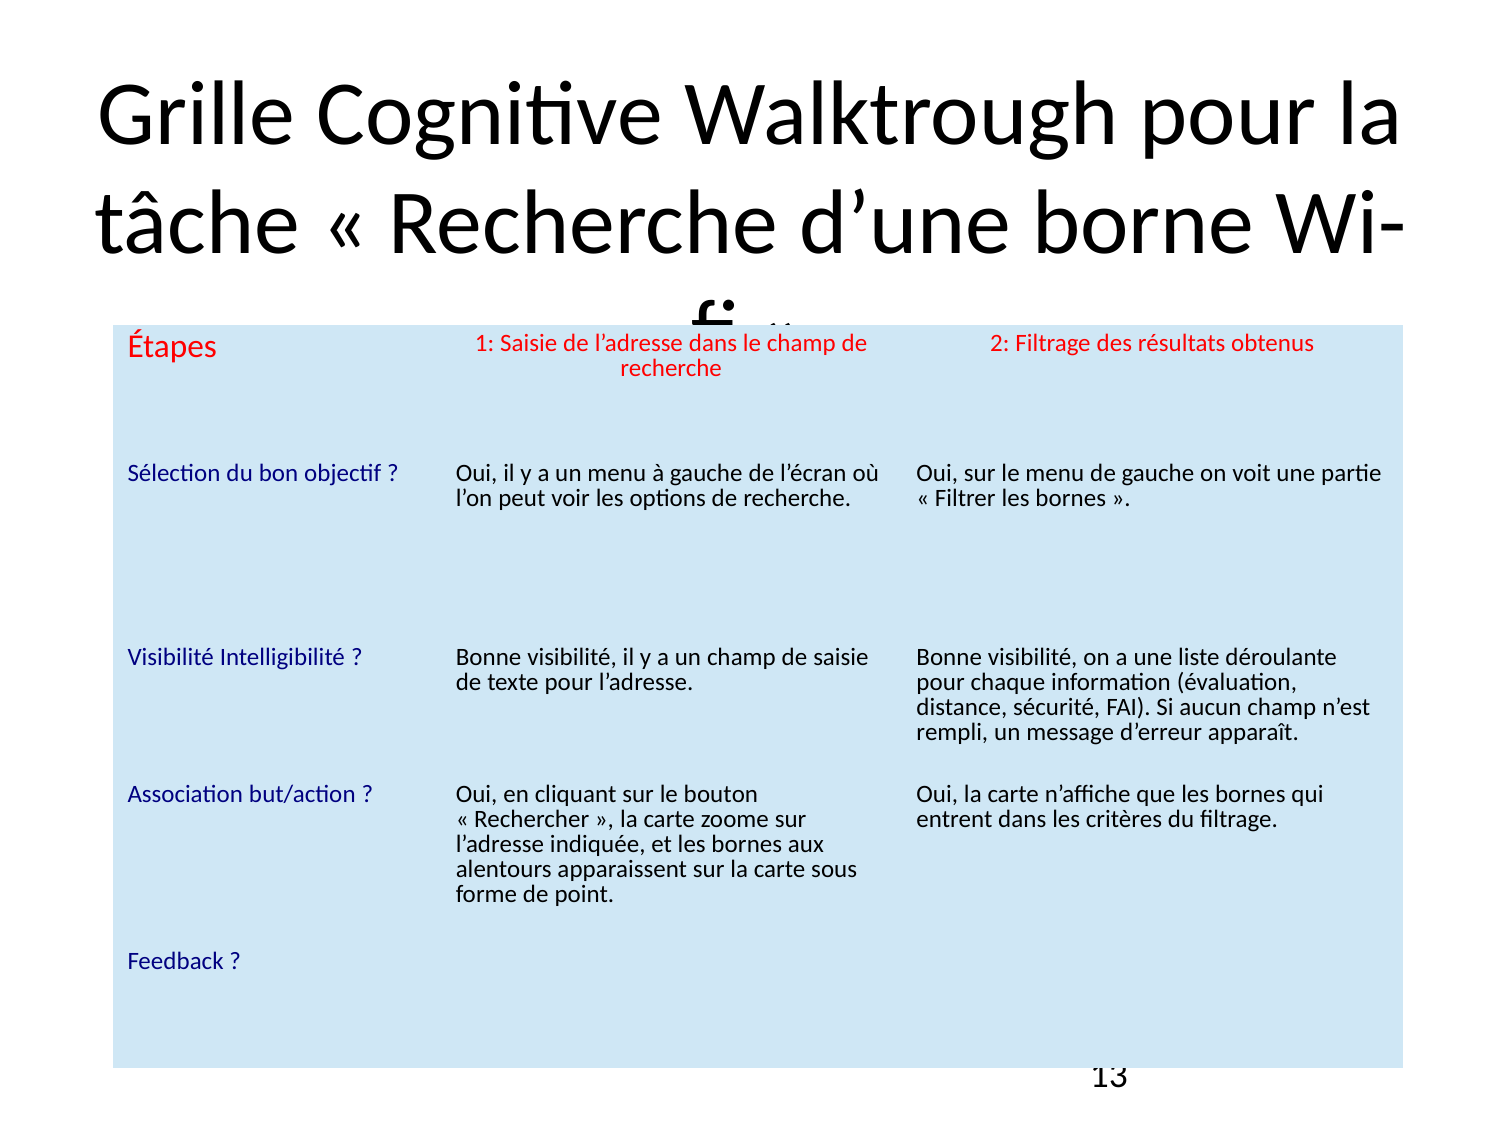

# Grille Cognitive Walktrough pour la tâche « Recherche d’une borne Wi-fi »
| Étapes | 1: Saisie de l’adresse dans le champ de recherche | 2: Filtrage des résultats obtenus |
| --- | --- | --- |
| Sélection du bon objectif ? | Oui, il y a un menu à gauche de l’écran où l’on peut voir les options de recherche. | Oui, sur le menu de gauche on voit une partie « Filtrer les bornes ». |
| Visibilité Intelligibilité ? | Bonne visibilité, il y a un champ de saisie de texte pour l’adresse. | Bonne visibilité, on a une liste déroulante pour chaque information (évaluation, distance, sécurité, FAI). Si aucun champ n’est rempli, un message d’erreur apparaît. |
| Association but/action ? | Oui, en cliquant sur le bouton « Rechercher », la carte zoome sur l’adresse indiquée, et les bornes aux alentours apparaissent sur la carte sous forme de point. | Oui, la carte n’affiche que les bornes qui entrent dans les critères du filtrage. |
| Feedback ? | | |